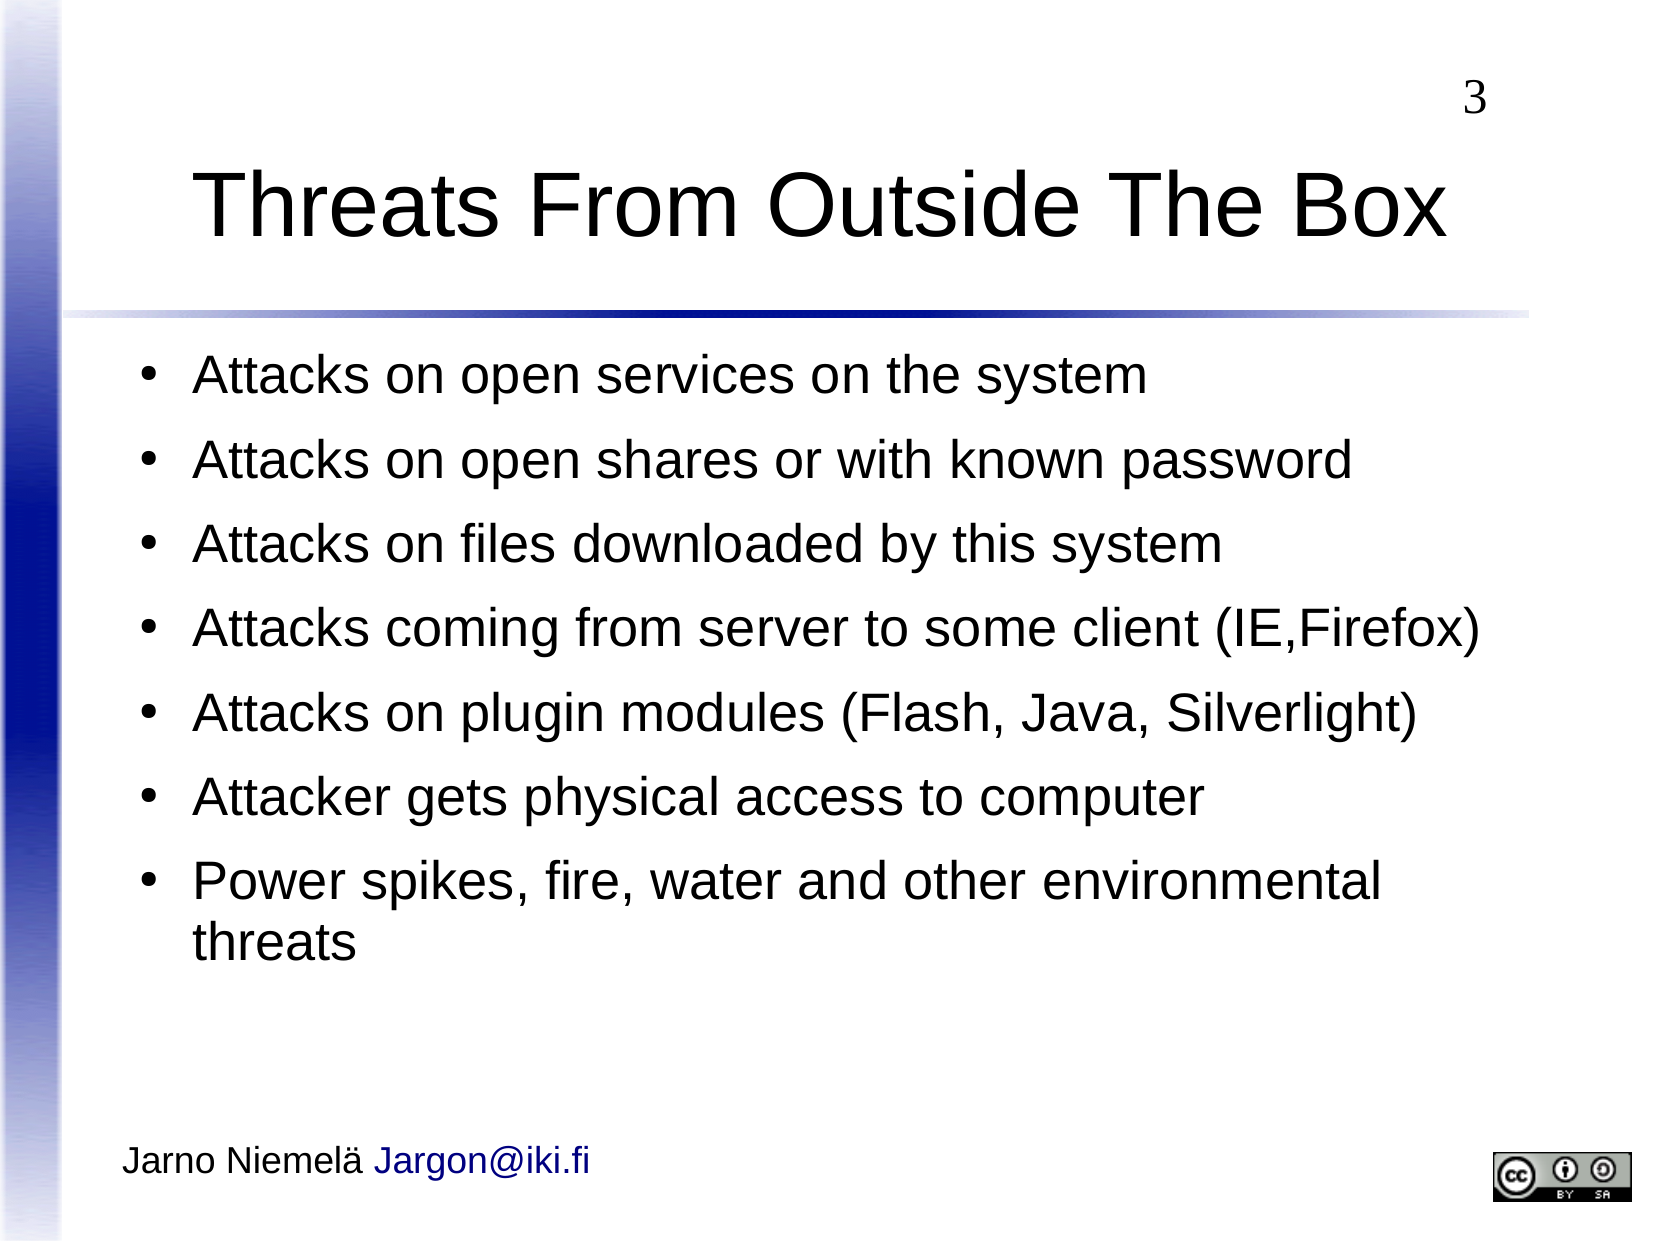

# Threats From Outside The Box
Attacks on open services on the system
Attacks on open shares or with known password
Attacks on files downloaded by this system
Attacks coming from server to some client (IE,Firefox)
Attacks on plugin modules (Flash, Java, Silverlight)
Attacker gets physical access to computer
Power spikes, fire, water and other environmental threats